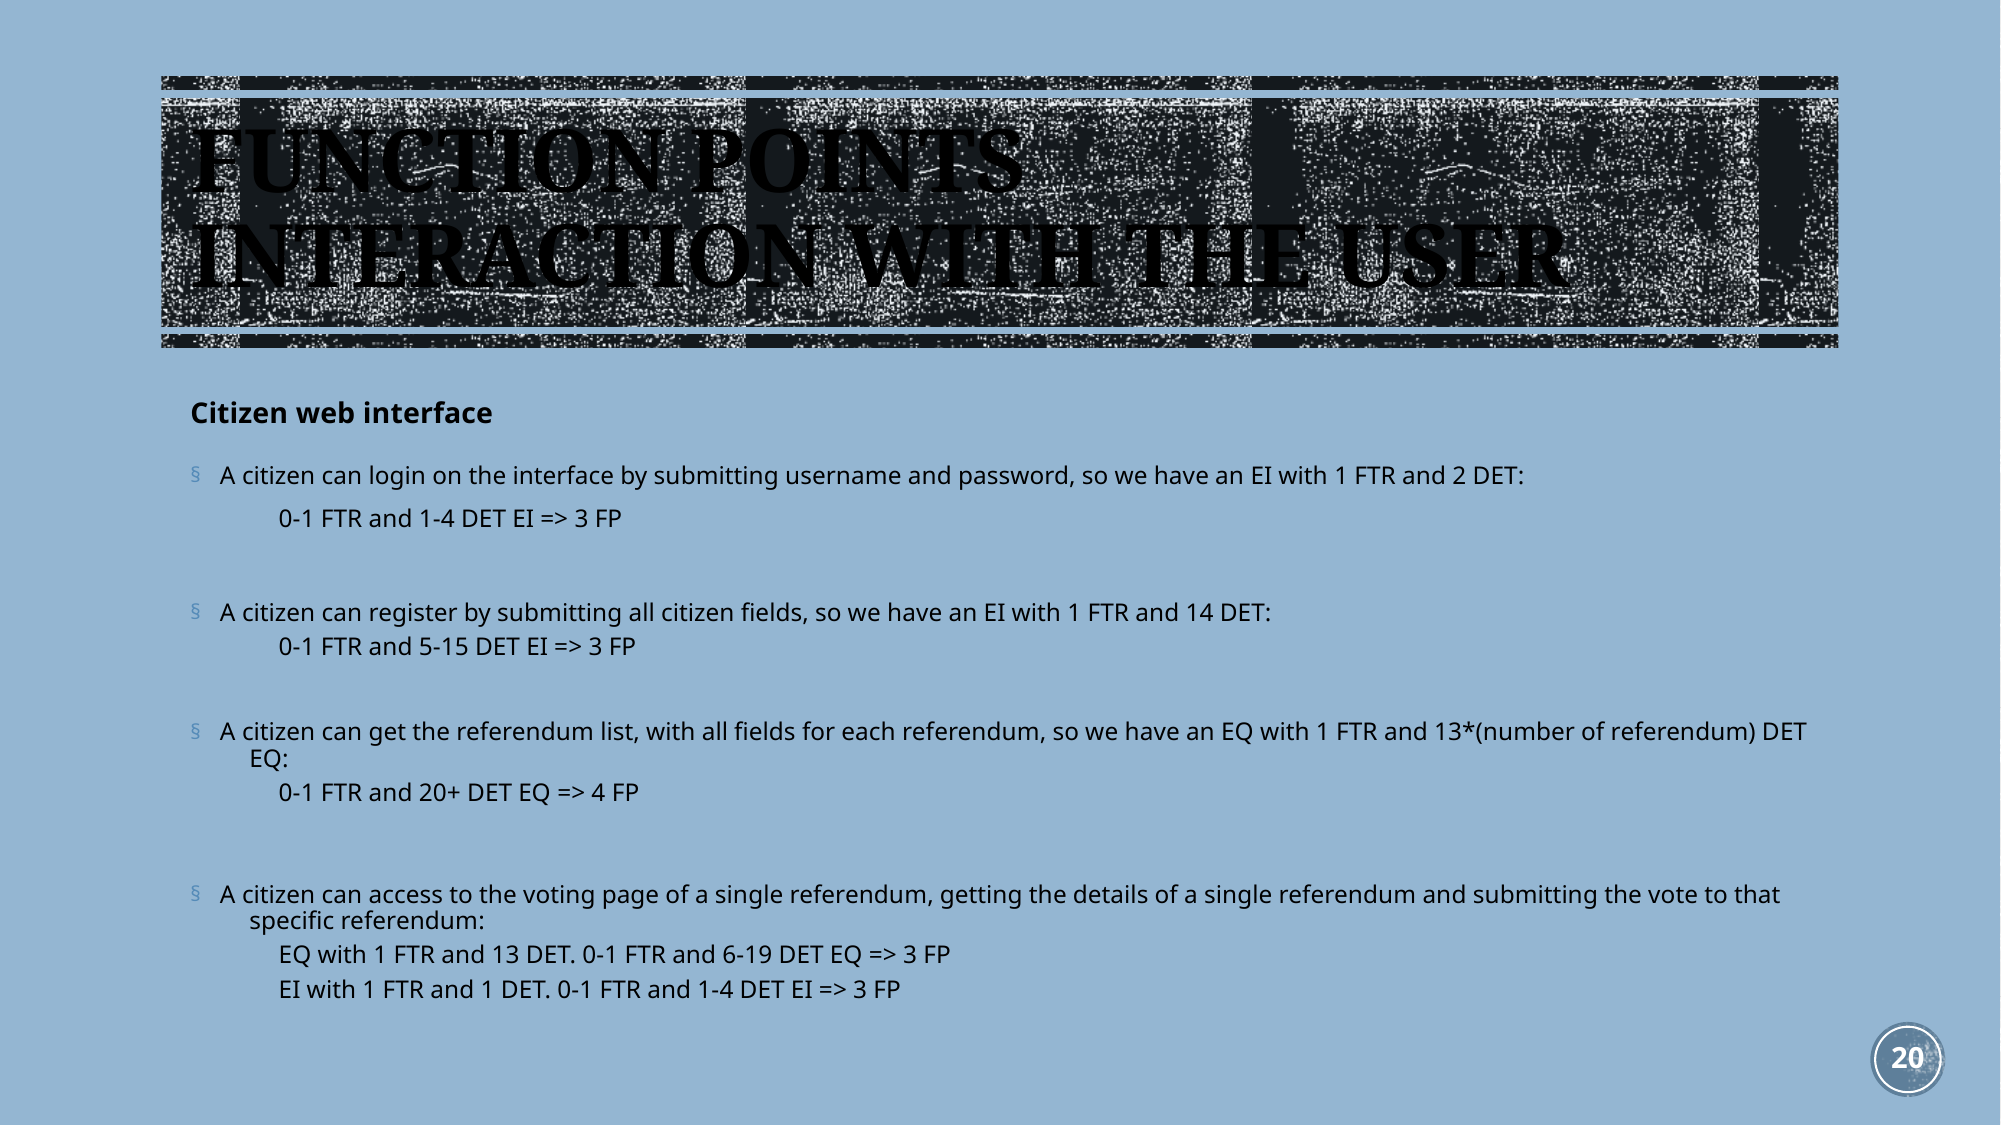

# Function points Interaction with the user
Citizen web interface
A citizen can login on the interface by submitting username and password, so we have an EI with 1 FTR and 2 DET:
0-1 FTR and 1-4 DET EI => 3 FP
A citizen can register by submitting all citizen fields, so we have an EI with 1 FTR and 14 DET:
0-1 FTR and 5-15 DET EI => 3 FP
A citizen can get the referendum list, with all fields for each referendum, so we have an EQ with 1 FTR and 13*(number of referendum) DET EQ:
0-1 FTR and 20+ DET EQ => 4 FP
A citizen can access to the voting page of a single referendum, getting the details of a single referendum and submitting the vote to that specific referendum:
EQ with 1 FTR and 13 DET. 0-1 FTR and 6-19 DET EQ => 3 FP
EI with 1 FTR and 1 DET. 0-1 FTR and 1-4 DET EI => 3 FP